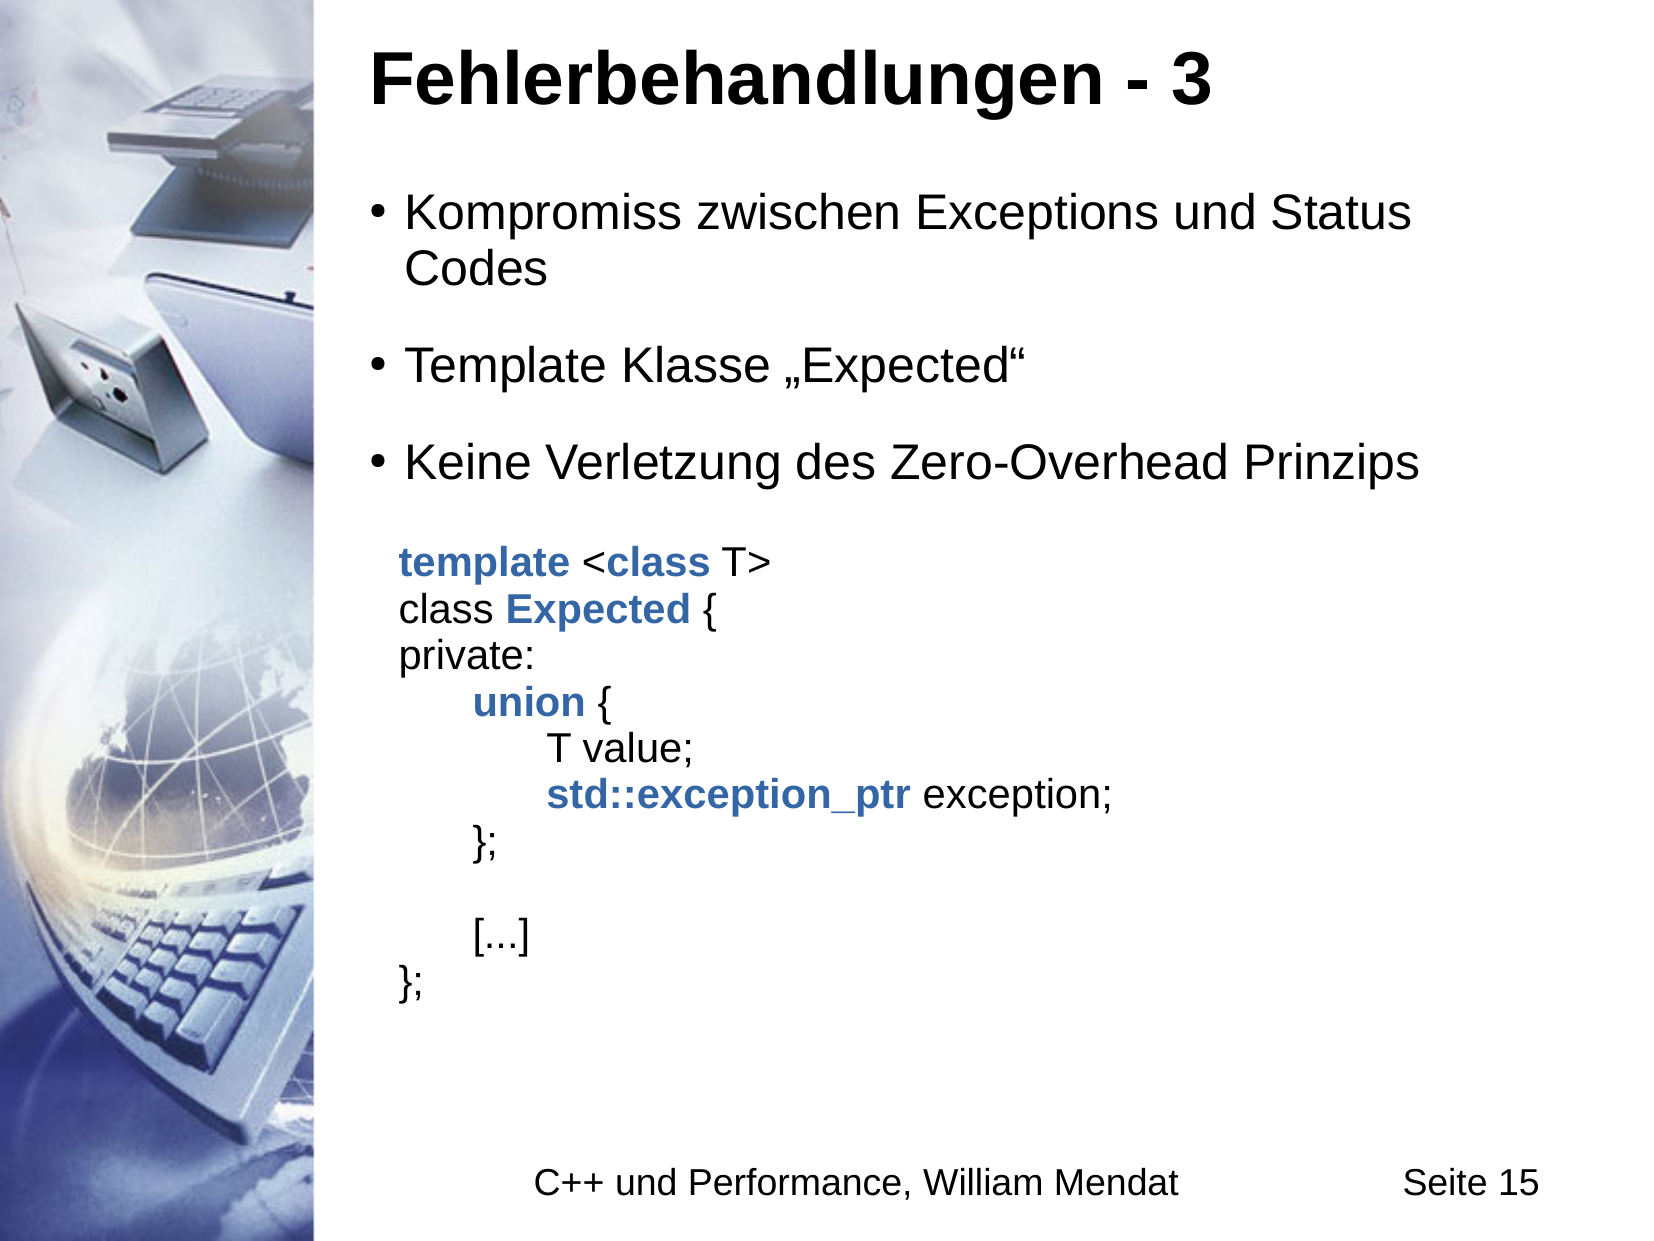

Fehlerbehandlungen - 3
Kompromiss zwischen Exceptions und Status Codes
Template Klasse „Expected“
Keine Verletzung des Zero-Overhead Prinzips
template <class T>
class Expected {
private:
	union {
		T value;
		std::exception_ptr exception;
	};
	[...]
};
C++ und Performance, William Mendat
Seite 15